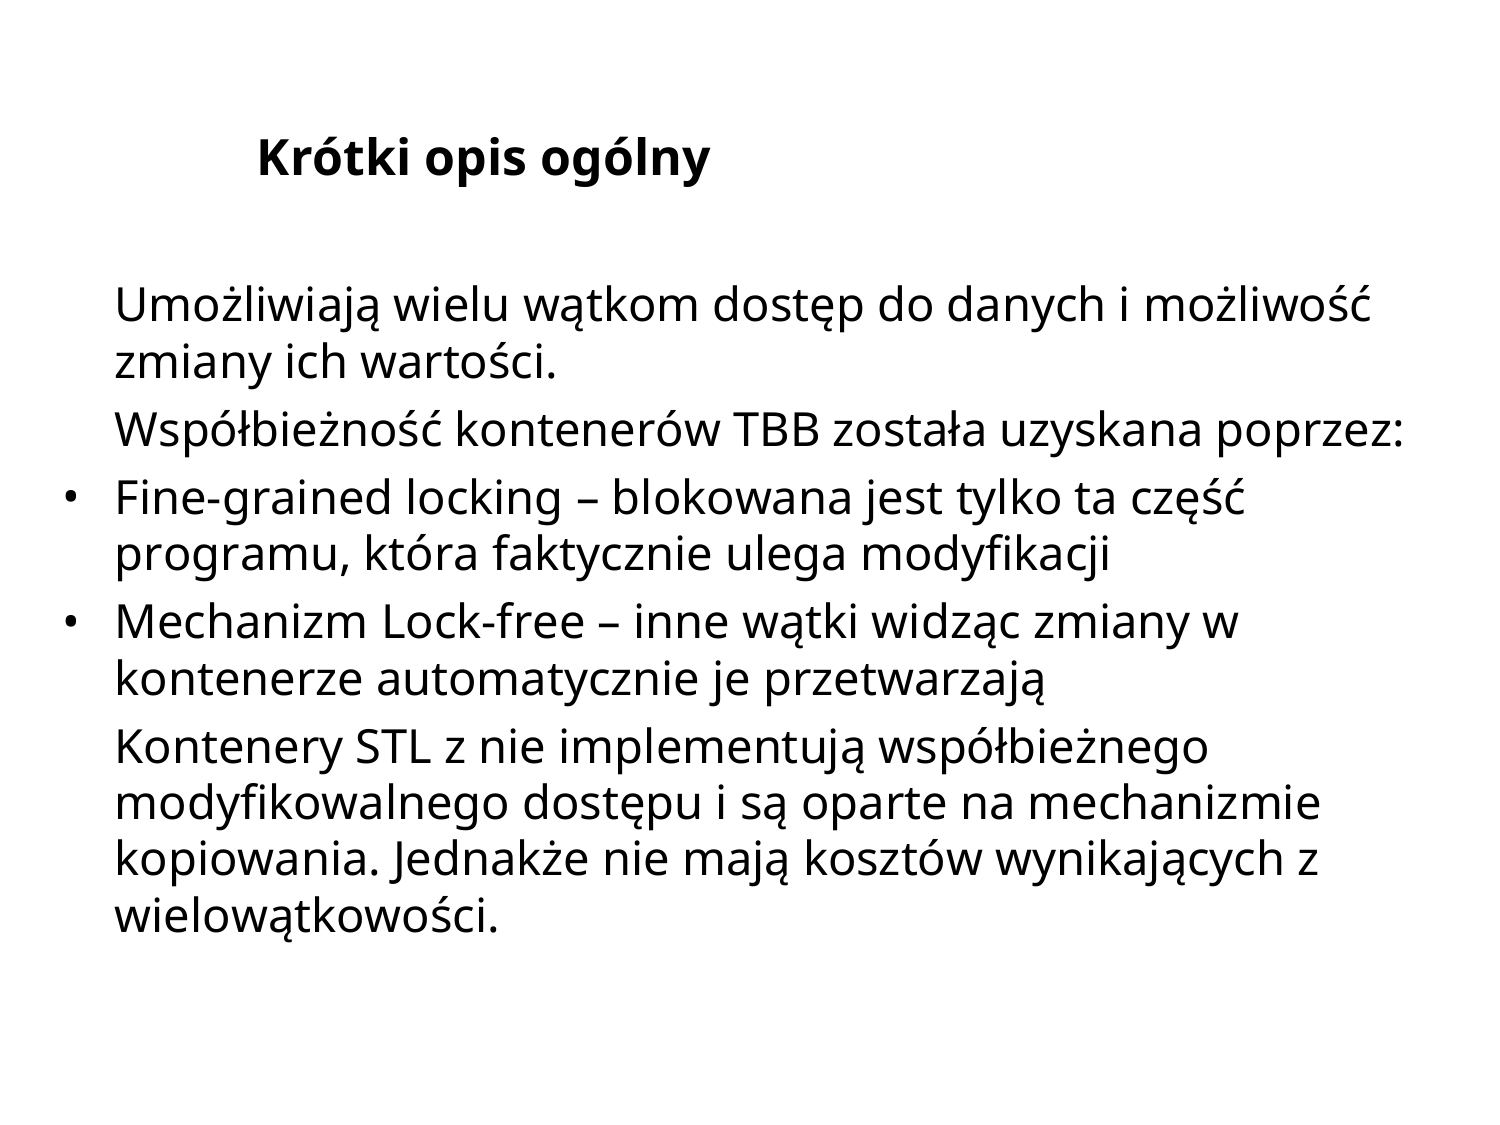

# Krótki opis ogólny
Umożliwiają wielu wątkom dostęp do danych i możliwość zmiany ich wartości.
Współbieżność kontenerów TBB została uzyskana poprzez:
Fine-grained locking – blokowana jest tylko ta część programu, która faktycznie ulega modyfikacji
Mechanizm Lock-free – inne wątki widząc zmiany w kontenerze automatycznie je przetwarzają
Kontenery STL z nie implementują współbieżnego modyfikowalnego dostępu i są oparte na mechanizmie kopiowania. Jednakże nie mają kosztów wynikających z wielowątkowości.